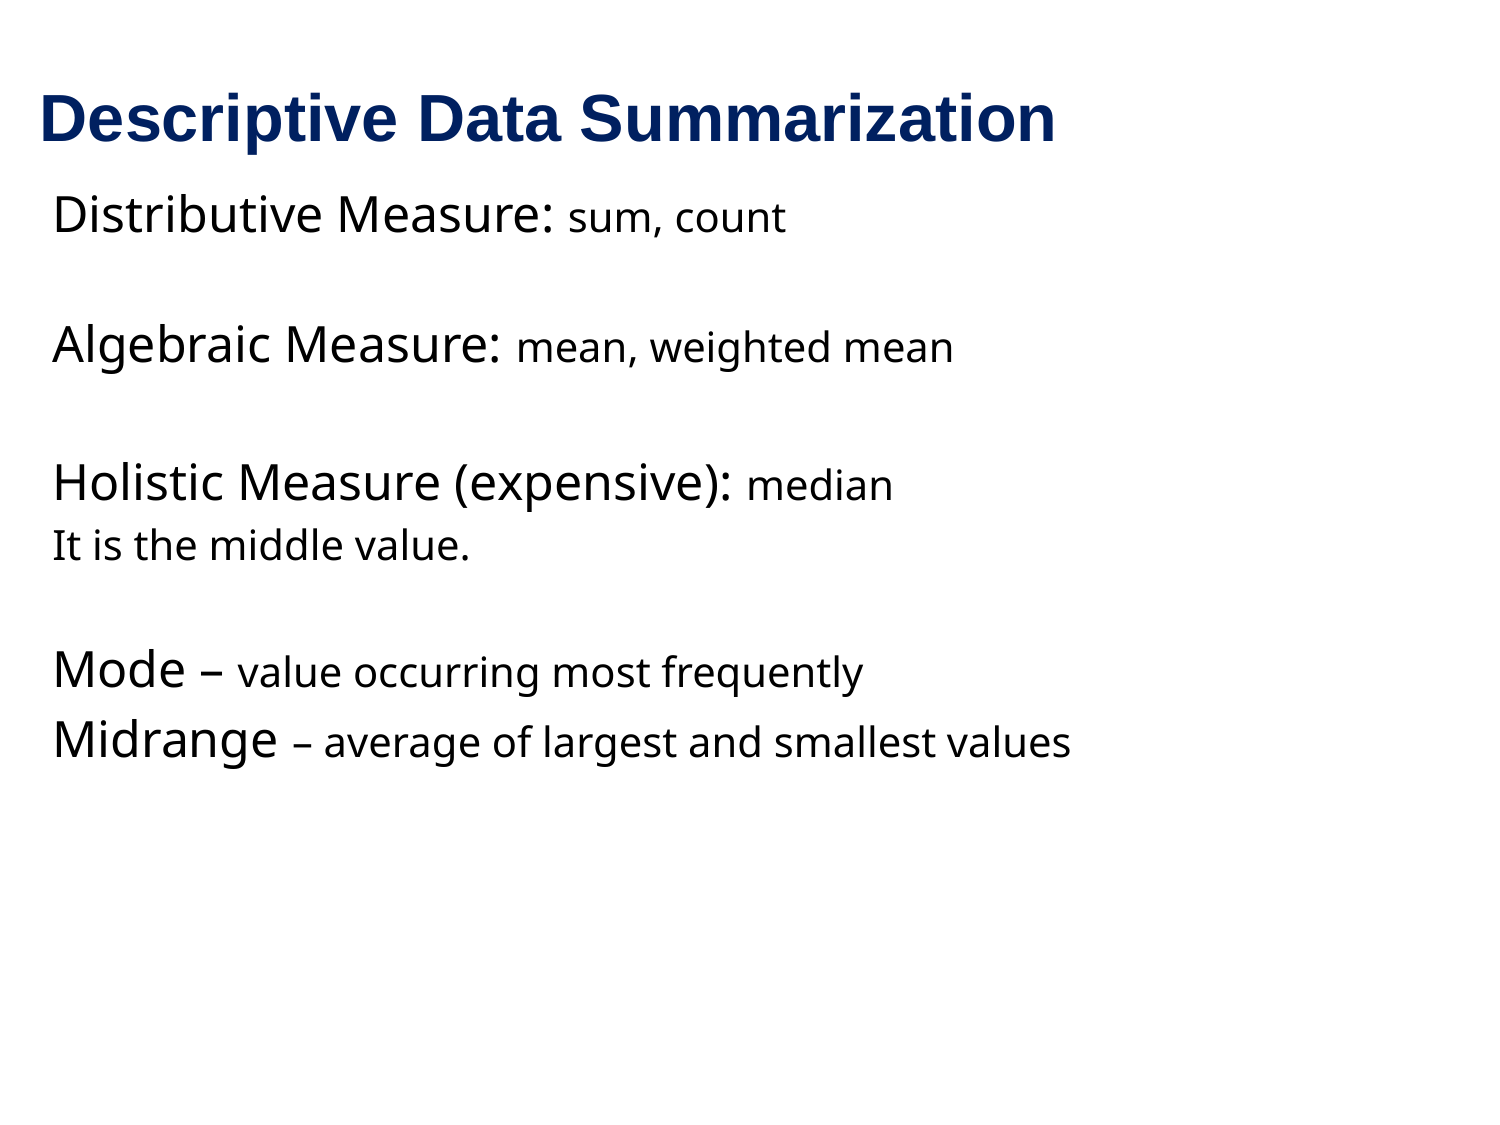

# Descriptive Data Summarization
Distributive Measure: sum, count
Algebraic Measure: mean, weighted mean
Holistic Measure (expensive): median
It is the middle value.
Mode – value occurring most frequently
Midrange – average of largest and smallest values